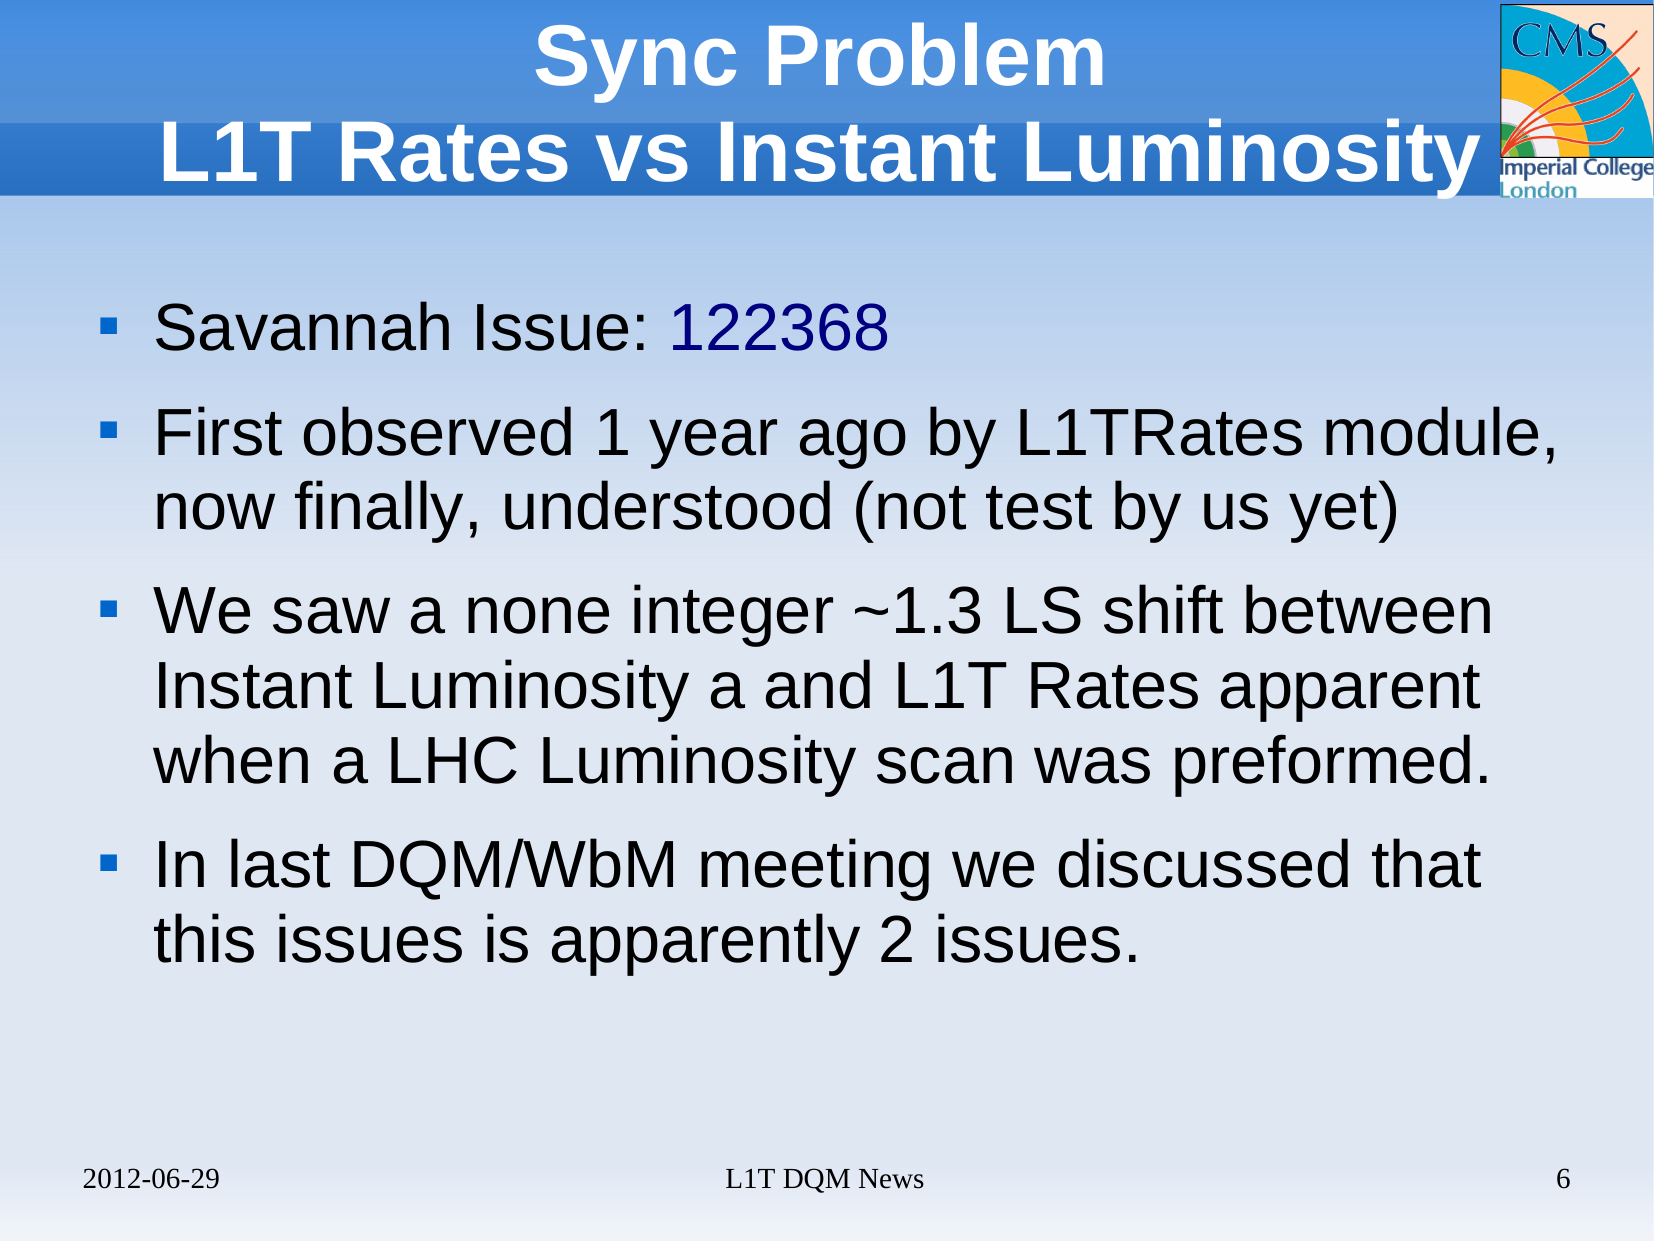

# Sync Problem L1T Rates vs Instant Luminosity
Savannah Issue: 122368
First observed 1 year ago by L1TRates module, now finally, understood (not test by us yet)
We saw a none integer ~1.3 LS shift between Instant Luminosity a and L1T Rates apparent when a LHC Luminosity scan was preformed.
In last DQM/WbM meeting we discussed that this issues is apparently 2 issues.
2012-06-29
L1T DQM News
6